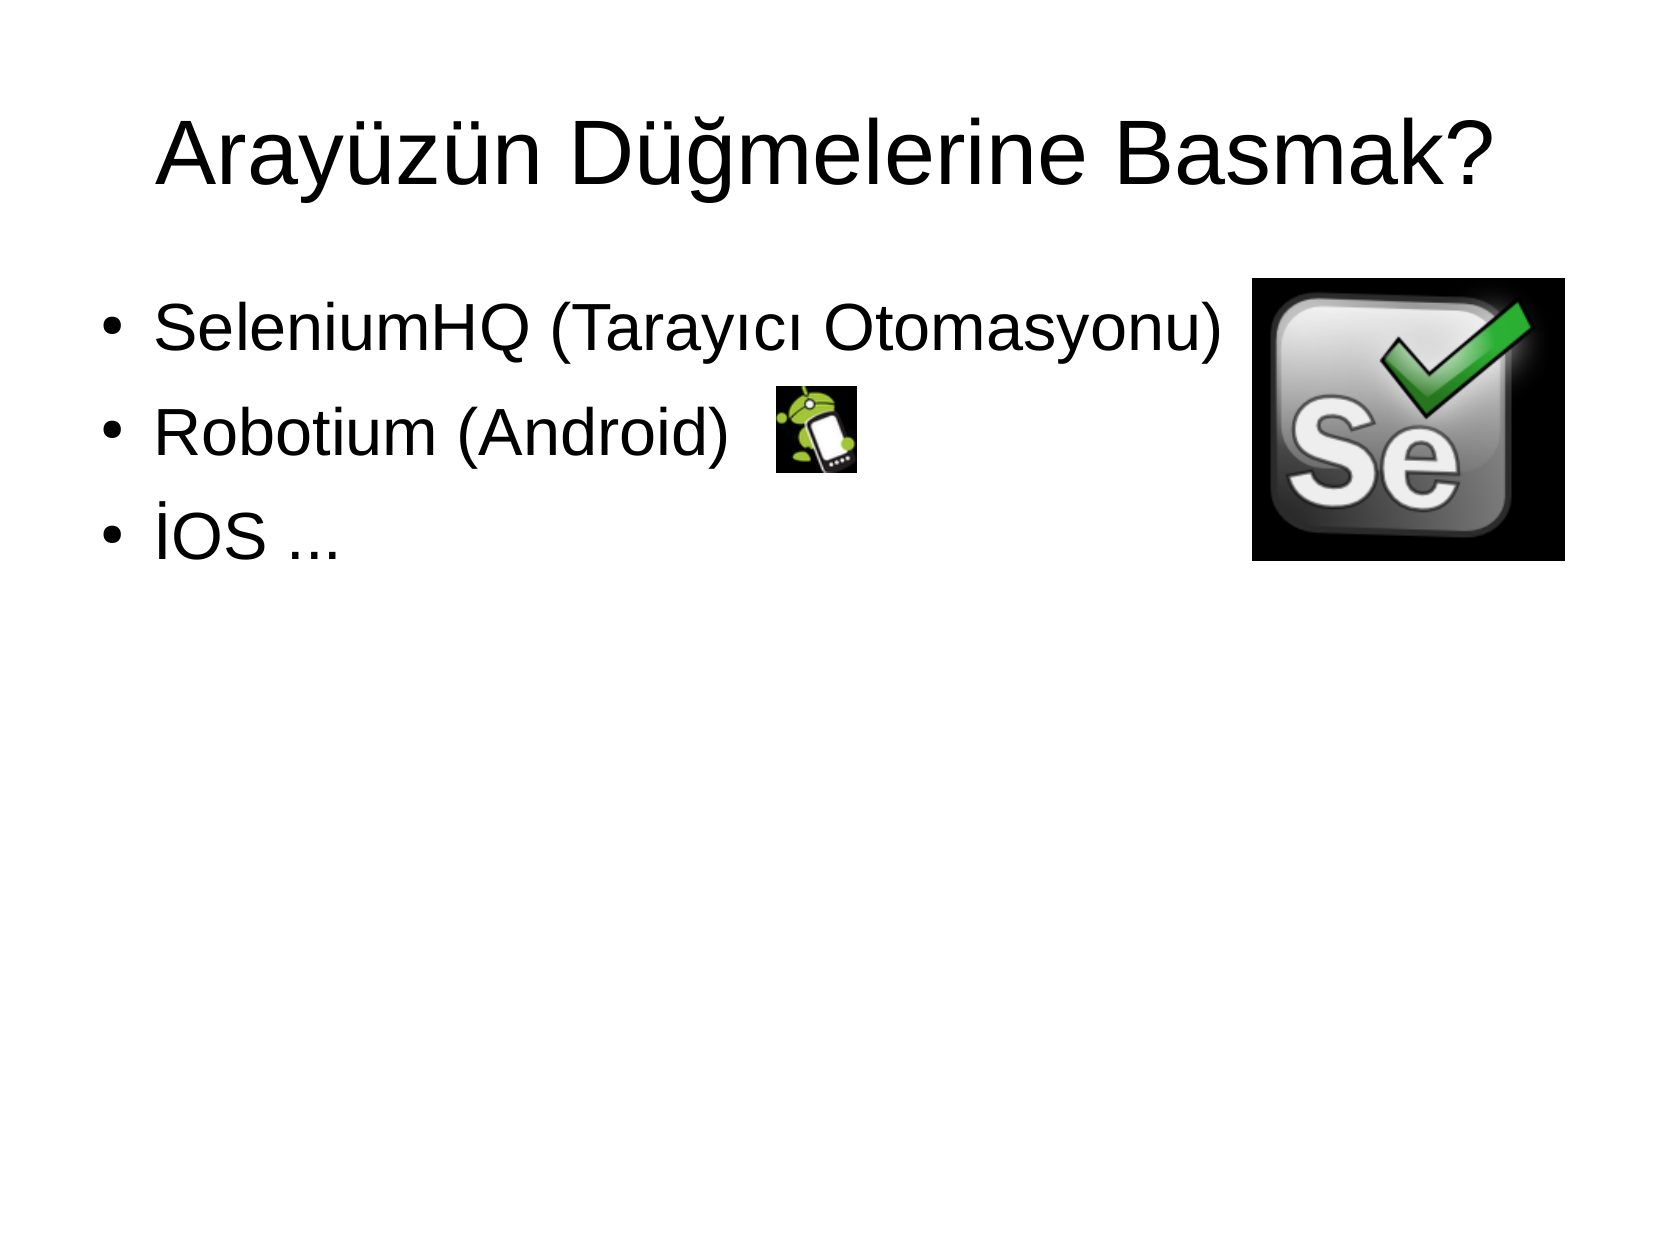

# Arayüzün Düğmelerine Basmak?
SeleniumHQ (Tarayıcı Otomasyonu)
Robotium (Android)
İOS ...